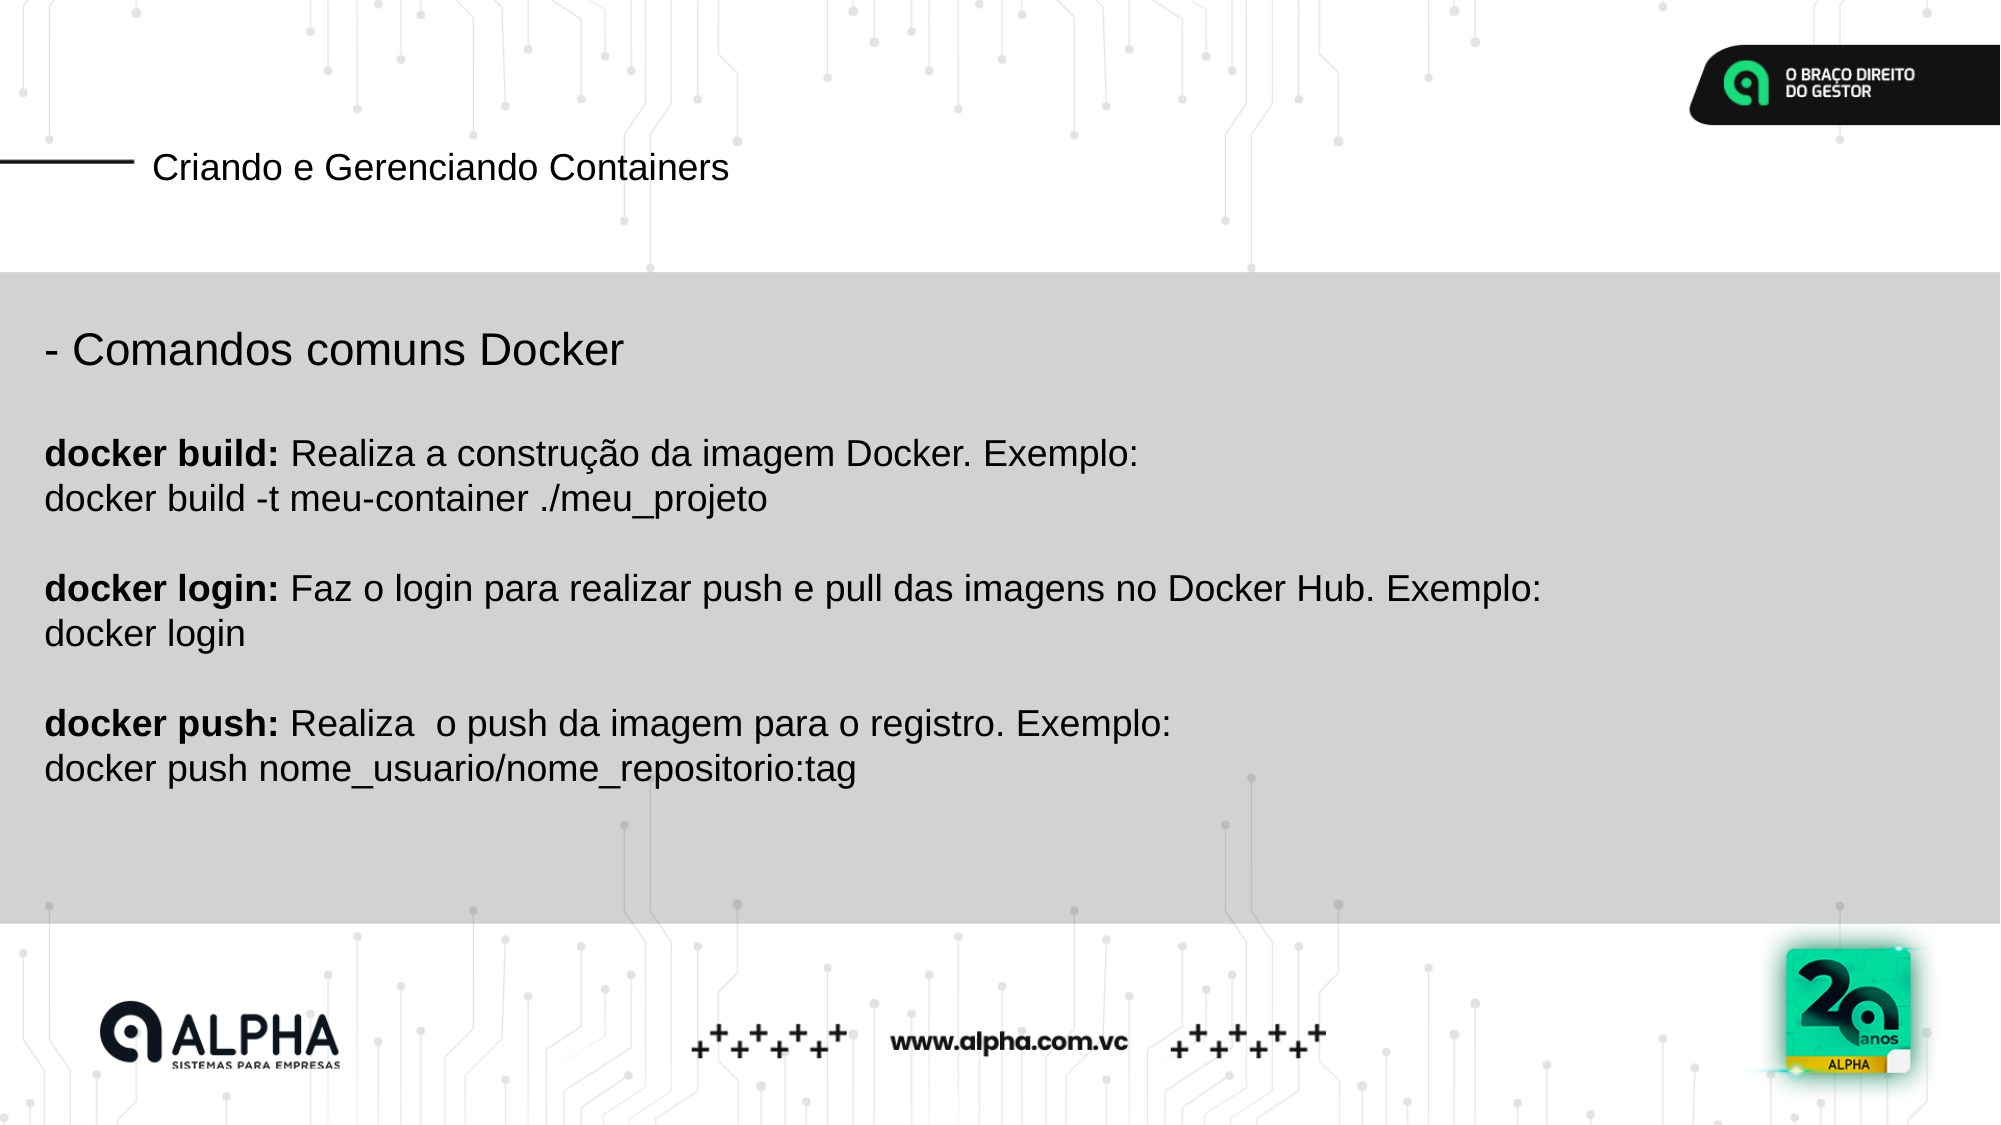

Criando e Gerenciando Containers
- Comandos comuns Docker
docker build: Realiza a construção da imagem Docker. Exemplo:
docker build -t meu-container ./meu_projeto
docker login: Faz o login para realizar push e pull das imagens no Docker Hub. Exemplo:
docker login
docker push: Realiza o push da imagem para o registro. Exemplo:
docker push nome_usuario/nome_repositorio:tag